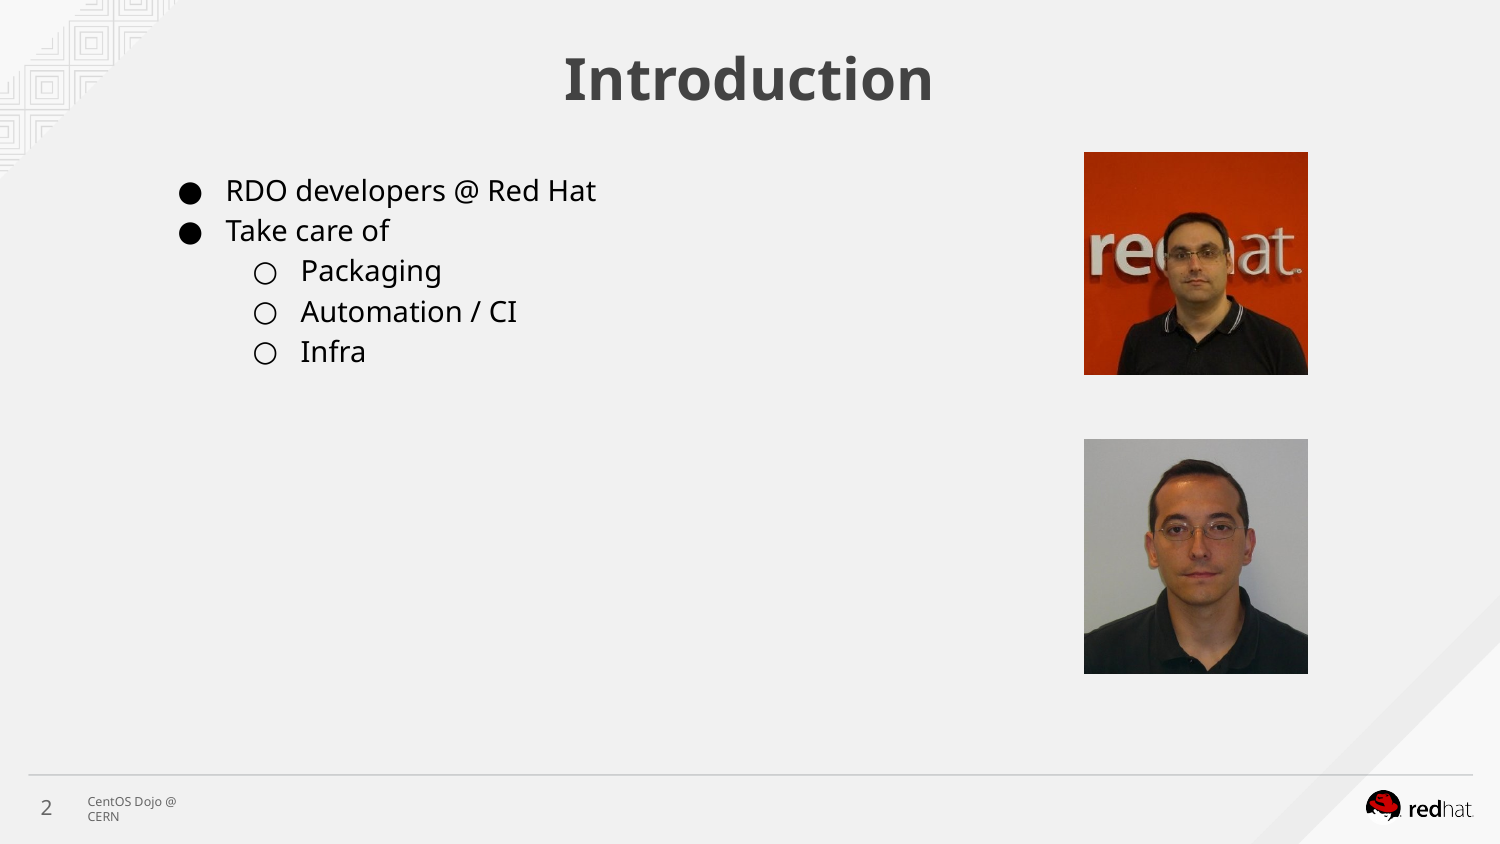

Introduction
# RDO developers @ Red Hat
Take care of
Packaging
Automation / CI
Infra